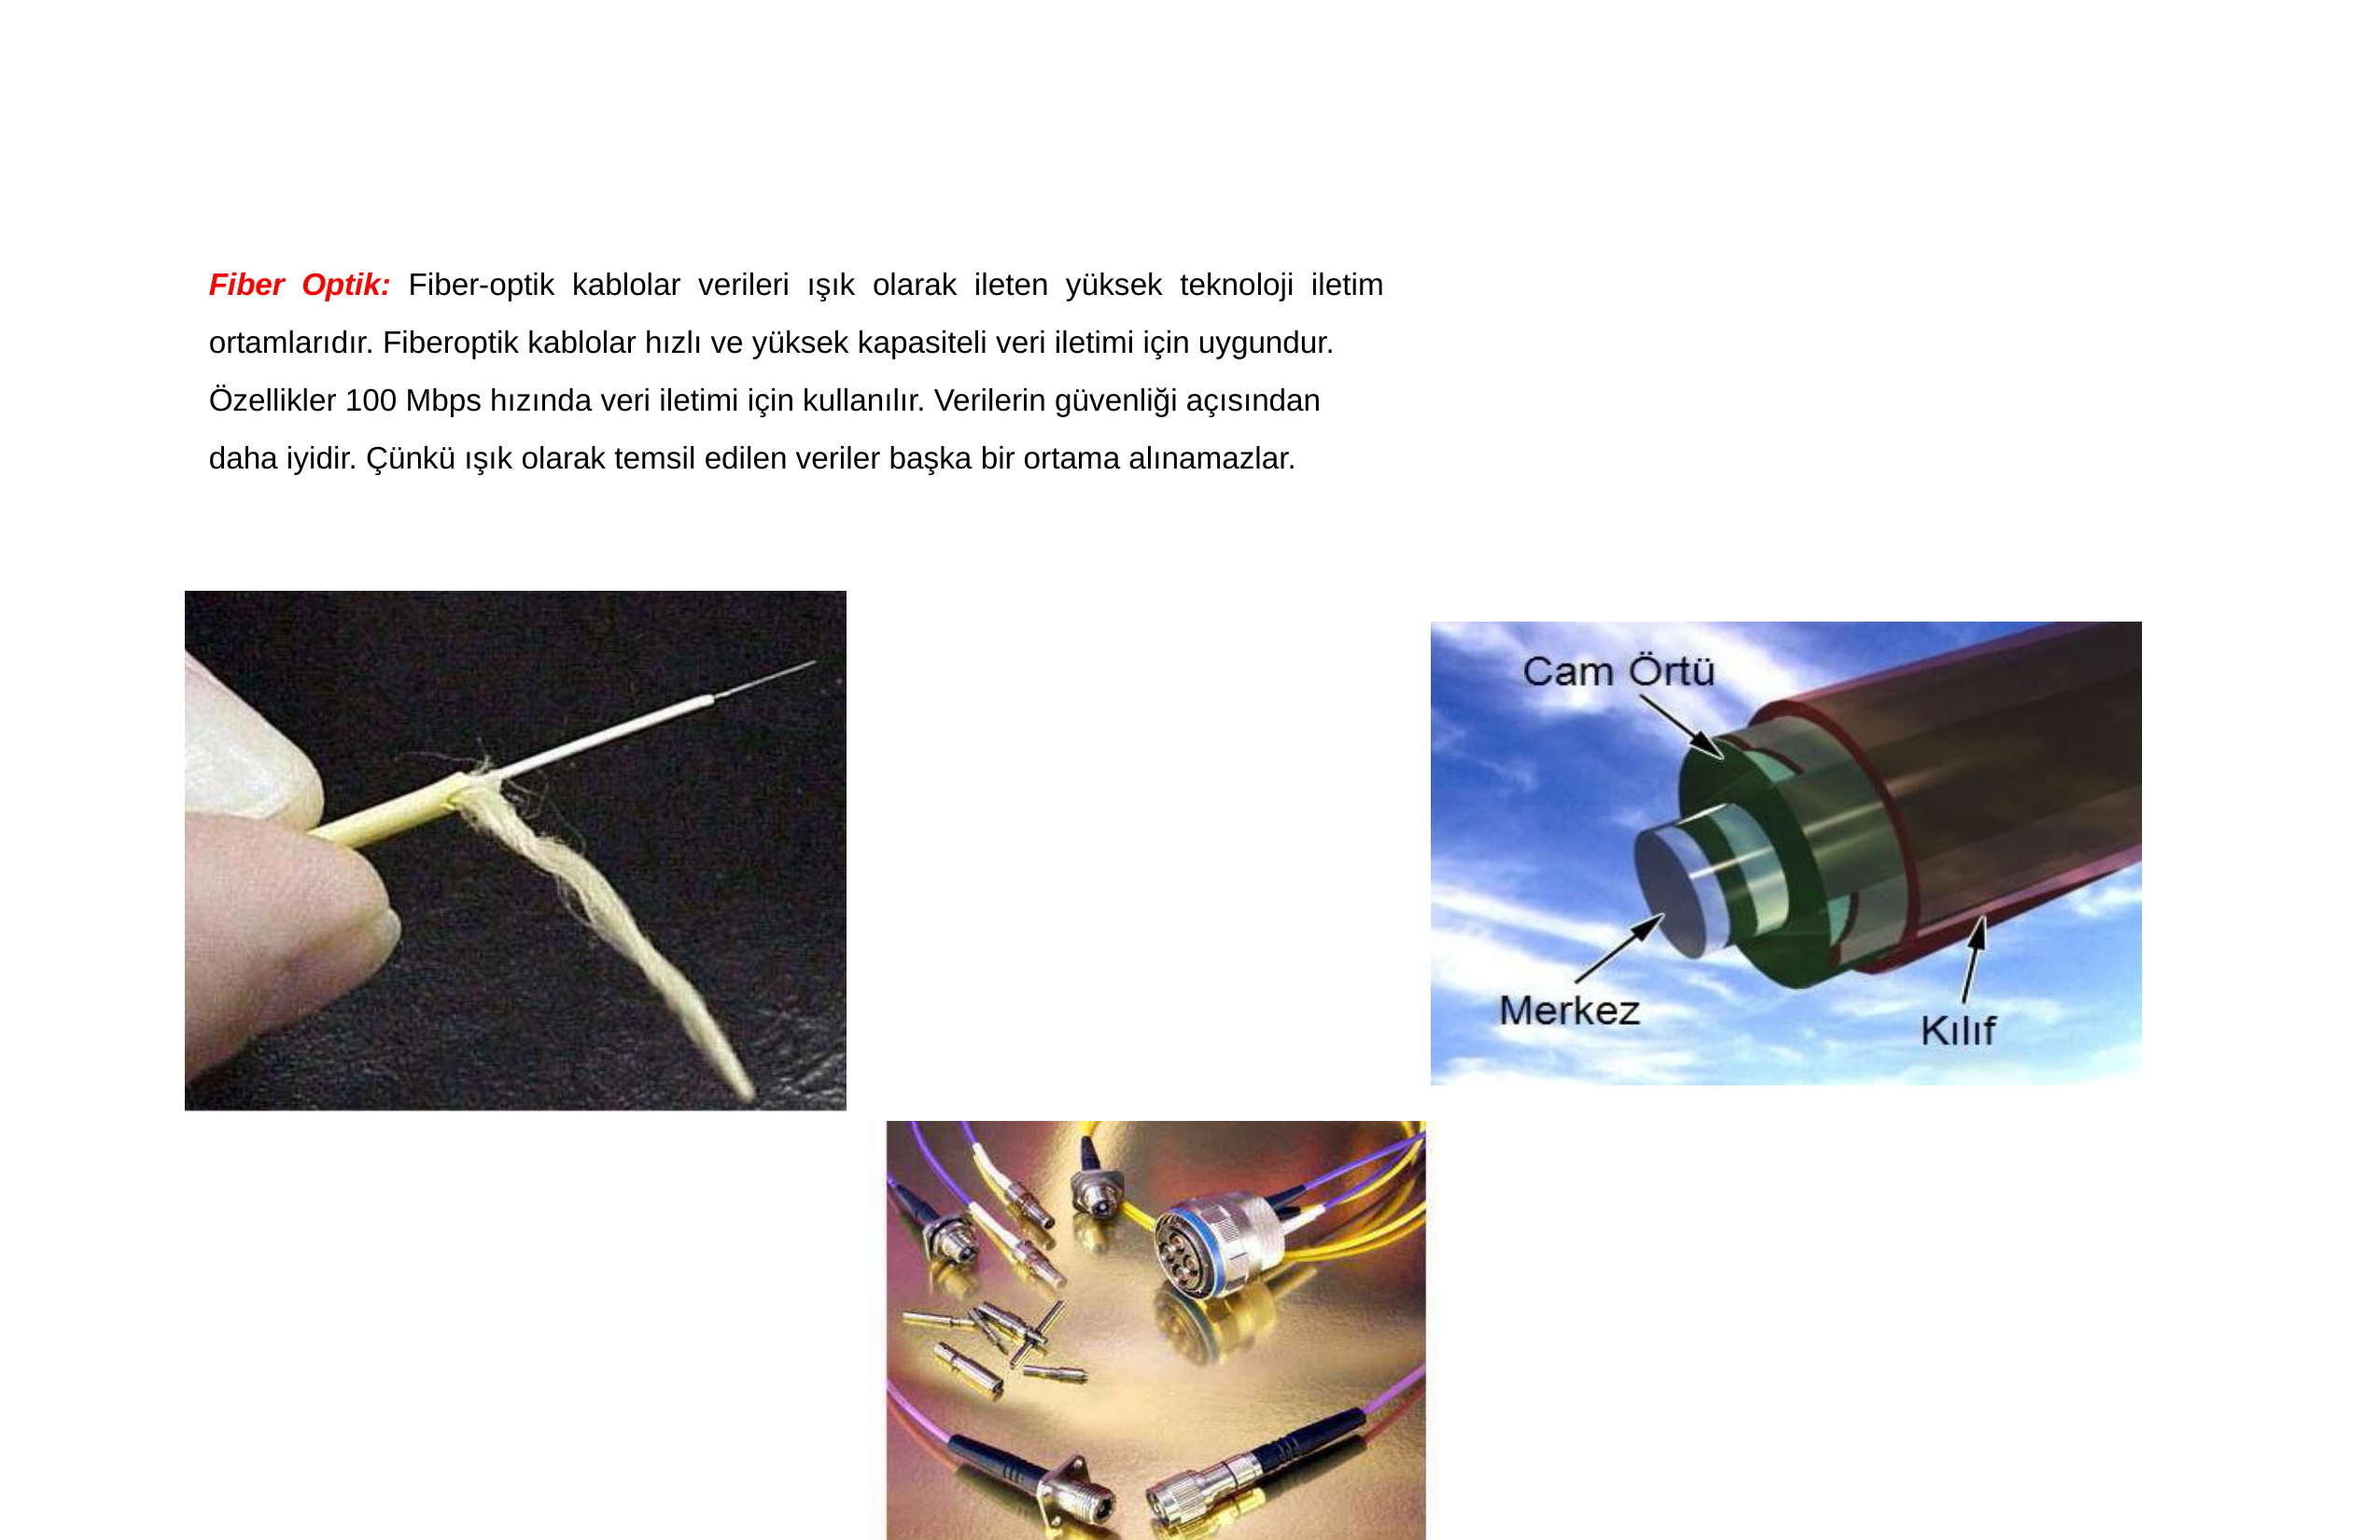

Fiber Optik: Fiber-optik kablolar verileri ışık olarak ileten yüksek teknoloji iletim
ortamlarıdır. Fiberoptik kablolar hızlı ve yüksek kapasiteli veri iletimi için uygundur.
Özellikler 100 Mbps hızında veri iletimi için kullanılır. Verilerin güvenliği açısından
daha iyidir. Çünkü ışık olarak temsil edilen veriler başka bir ortama alınamazlar.
Gizli, (c) 2011